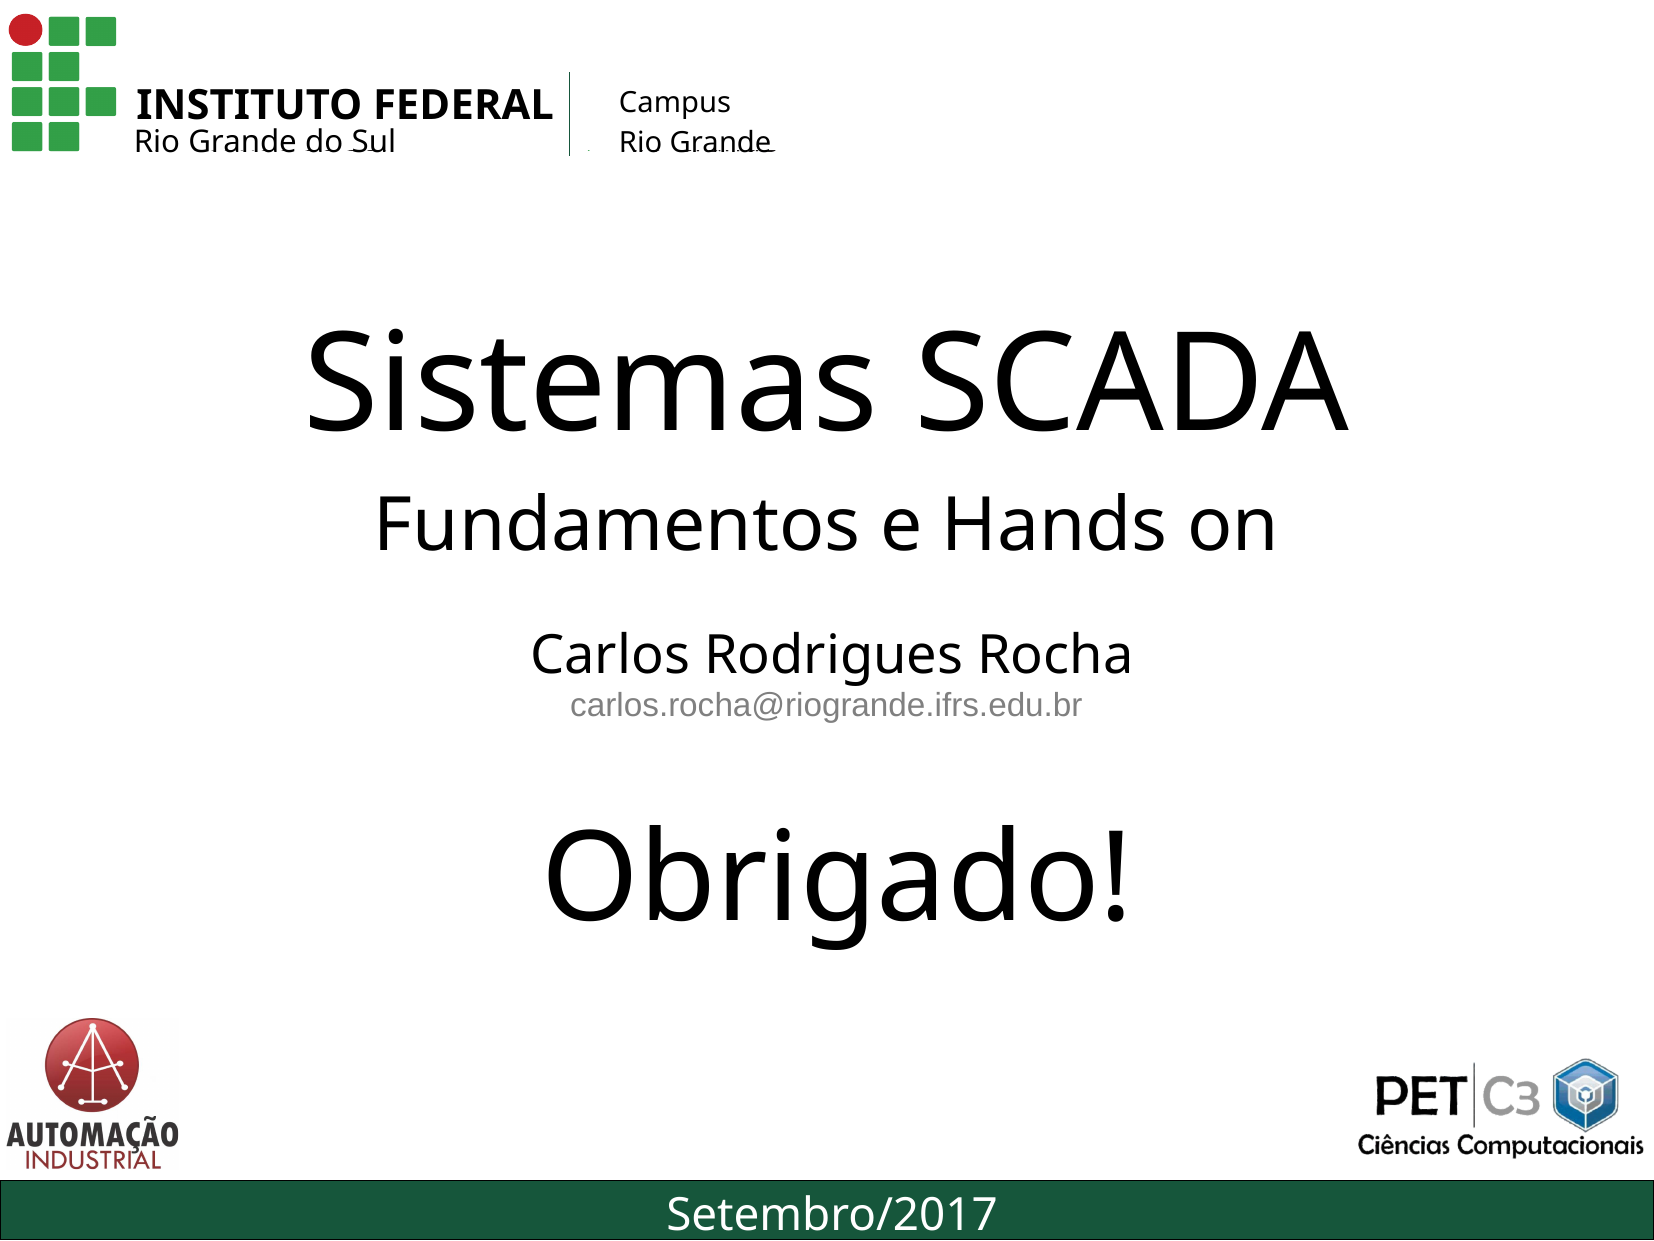

INSTITUTO FEDERAL
Rio Grande do Sul
Campus
Rio Grande
# Sistemas SCADA
Fundamentos e Hands on
Carlos Rodrigues Rocha
carlos.rocha@riogrande.ifrs.edu.br
Obrigado!
Setembro/2017